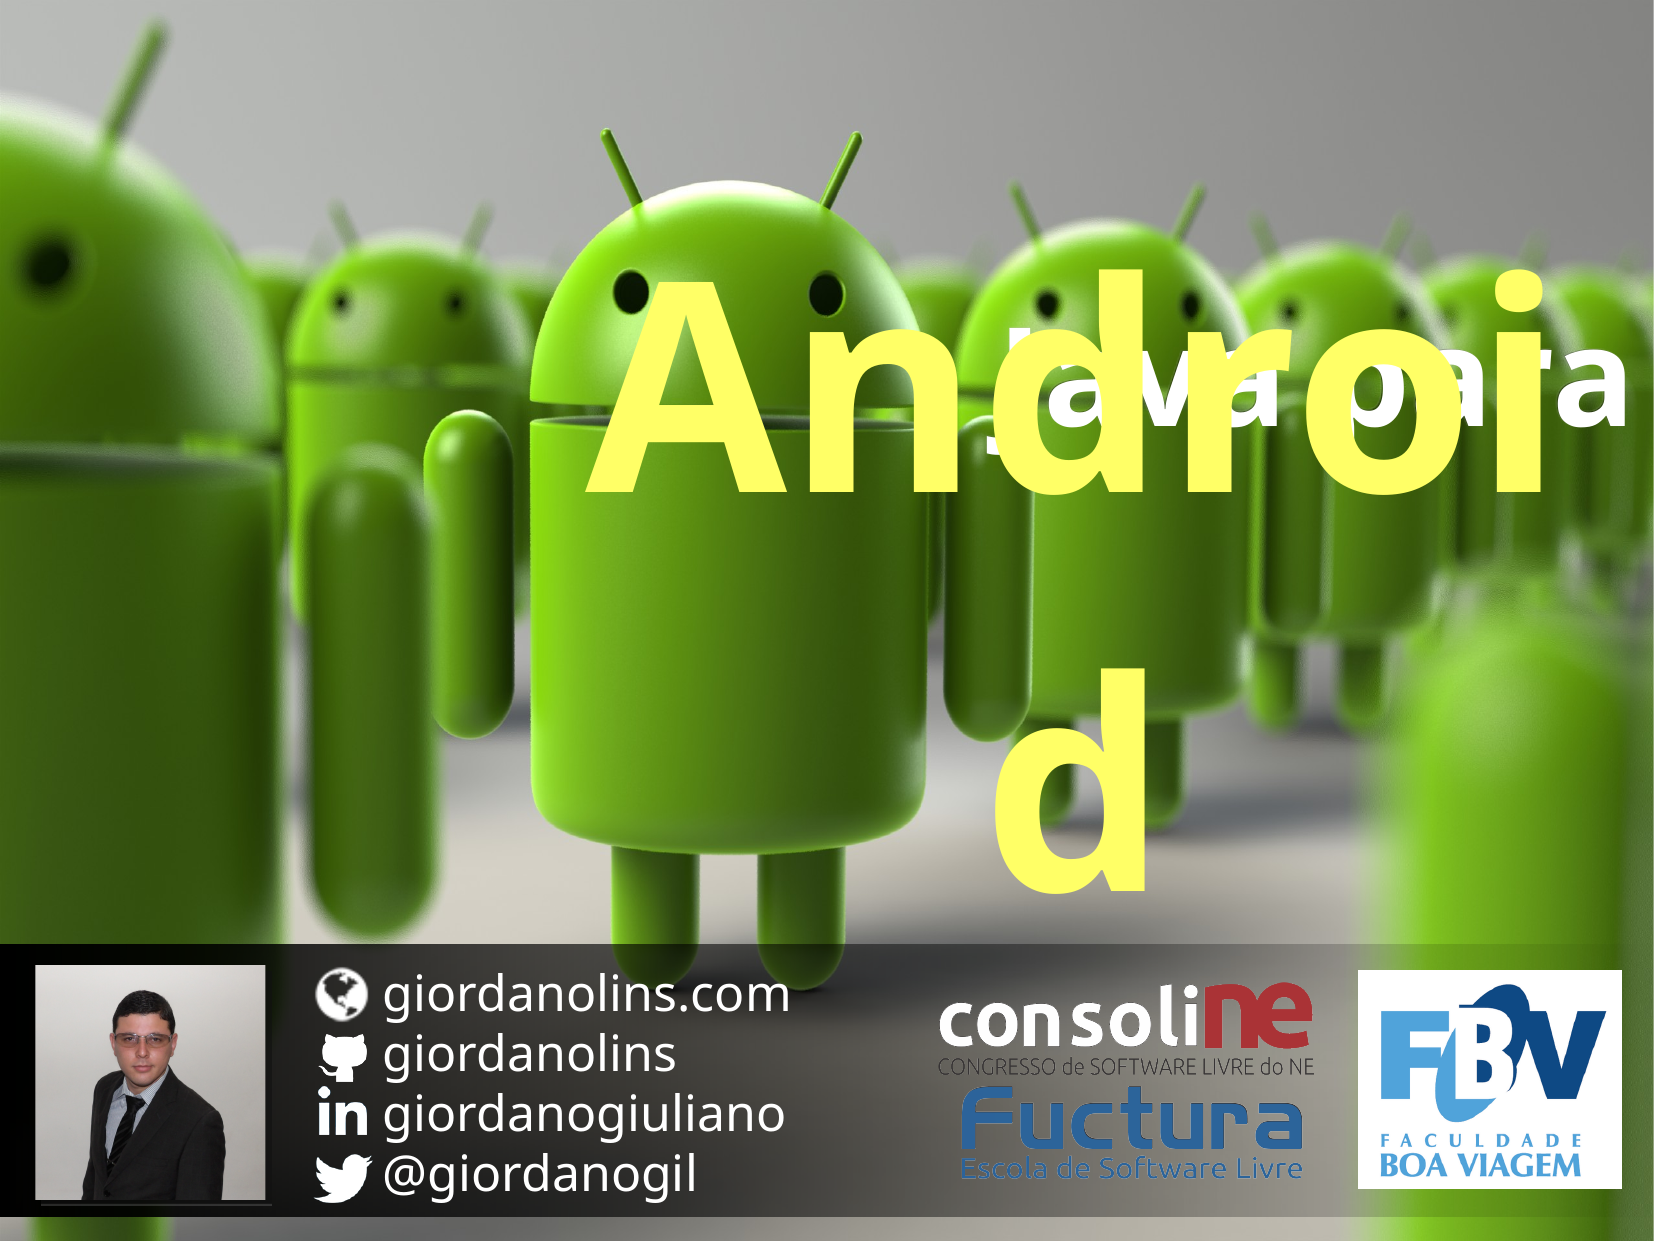

Android
# Java para
giordanolins.com
giordanolins
giordanogiuliano
@giordanogil